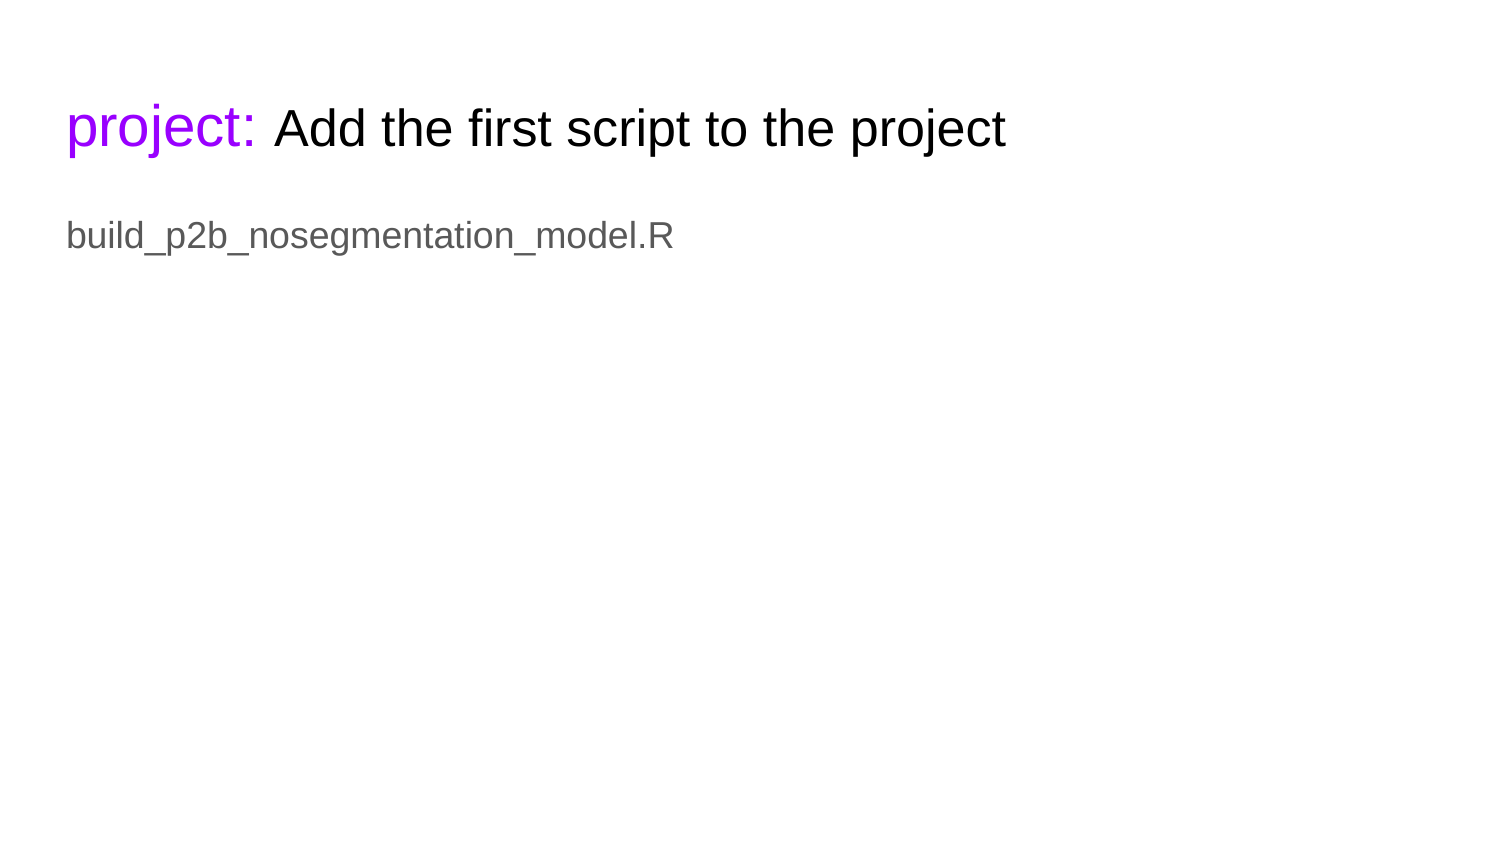

# project: Add the first script to the project
build_p2b_nosegmentation_model.R